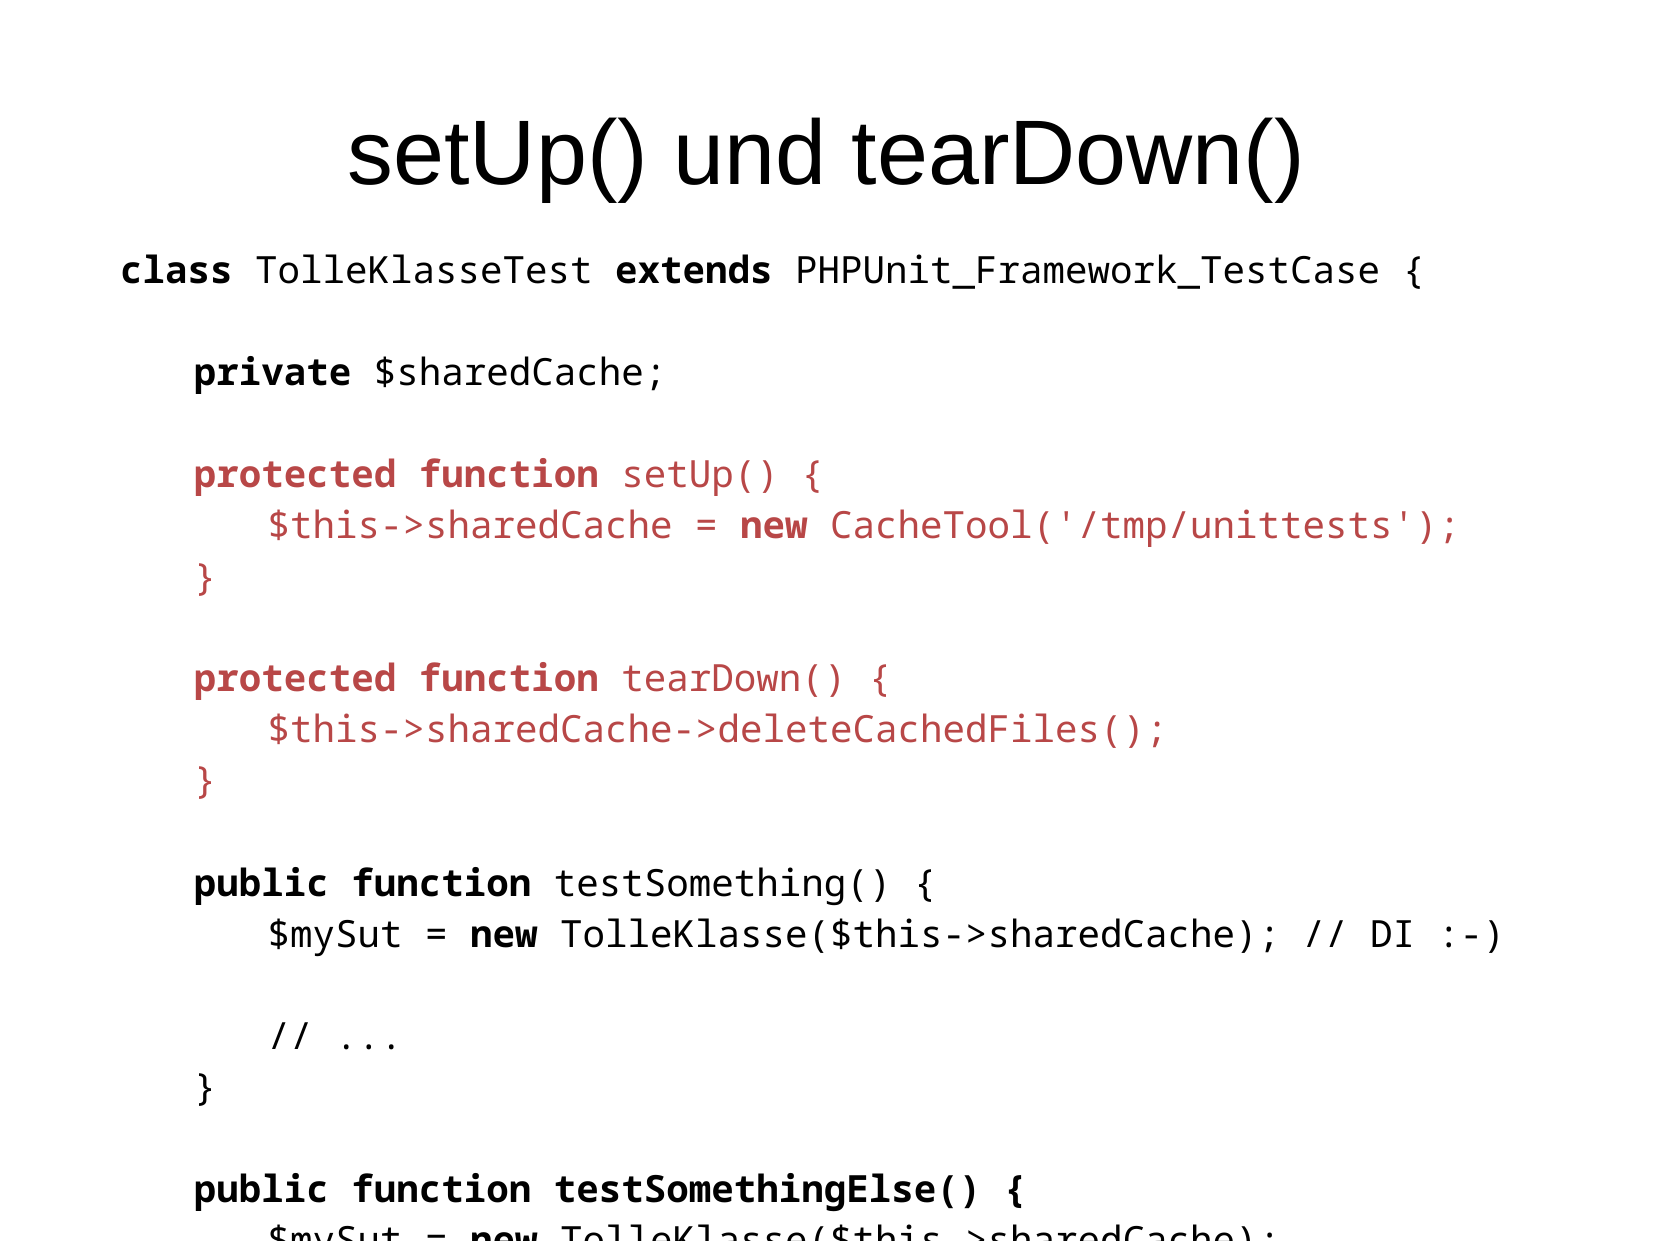

# setUp() und tearDown()
class TolleKlasseTest extends PHPUnit_Framework_TestCase {
	private $sharedCache;
	protected function setUp() {
		$this->sharedCache = new CacheTool('/tmp/unittests');
	}
	protected function tearDown() {
		$this->sharedCache->deleteCachedFiles();
	}
	public function testSomething() {
		$mySut = new TolleKlasse($this->sharedCache); // DI :-)
		// ...
	}
	public function testSomethingElse() {
		$mySut = new TolleKlasse($this->sharedCache);
		// ...
	}
	// ...
}